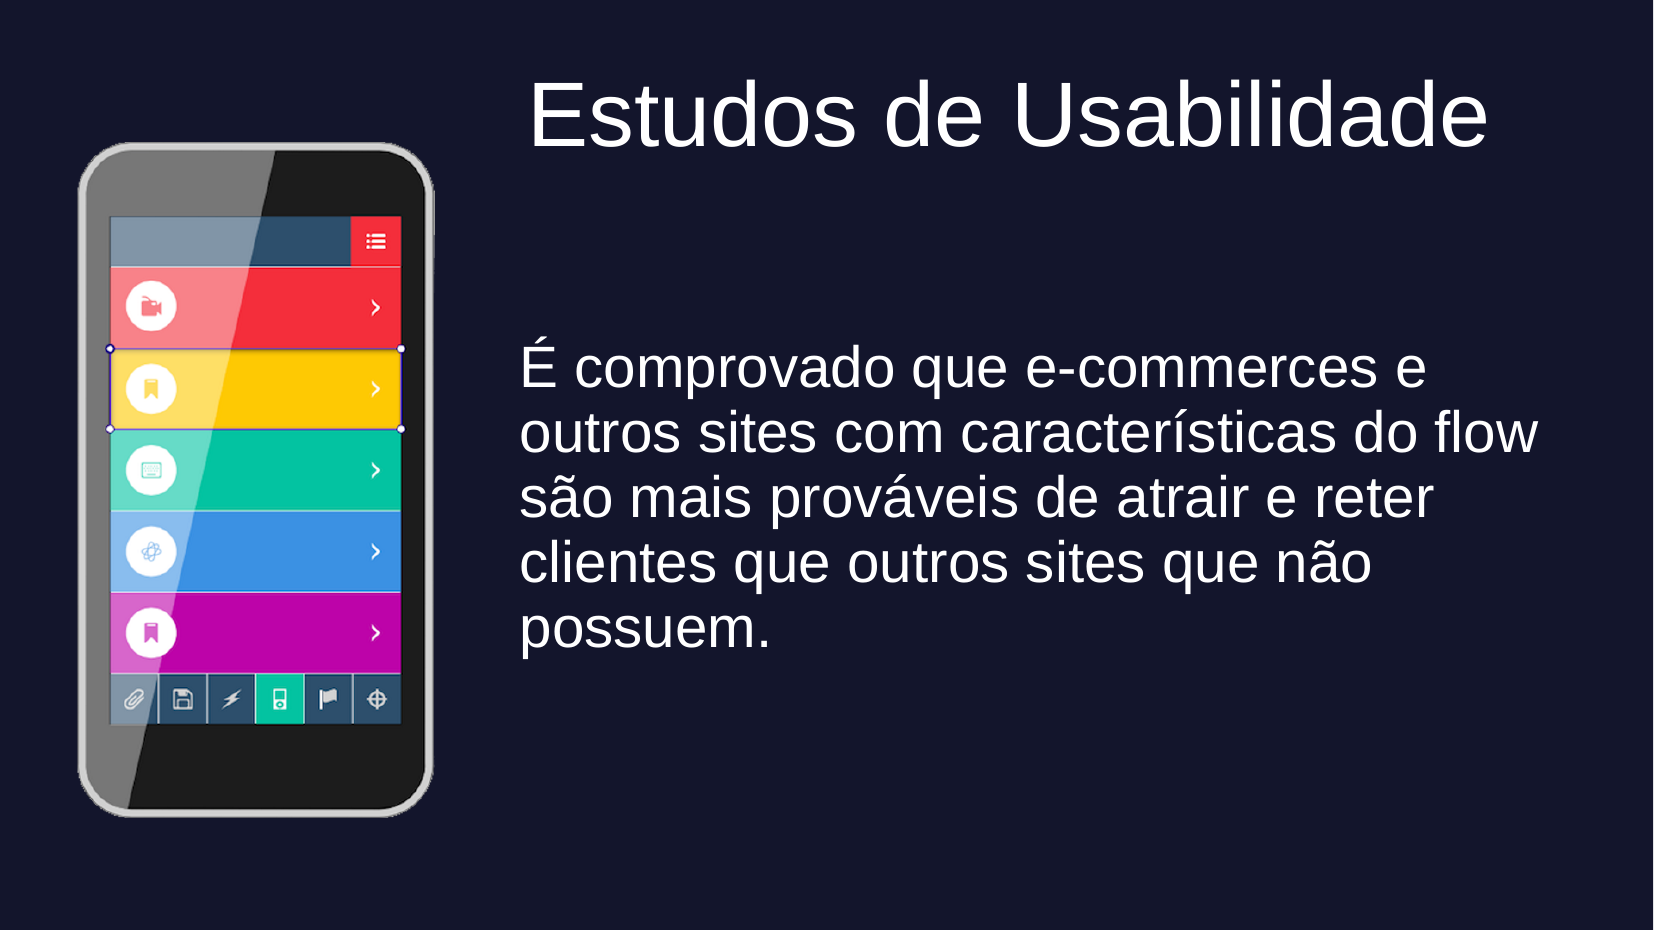

# Estudos de Usabilidade
É comprovado que e-commerces e outros sites com características do flow são mais prováveis de atrair e reter clientes que outros sites que não possuem.